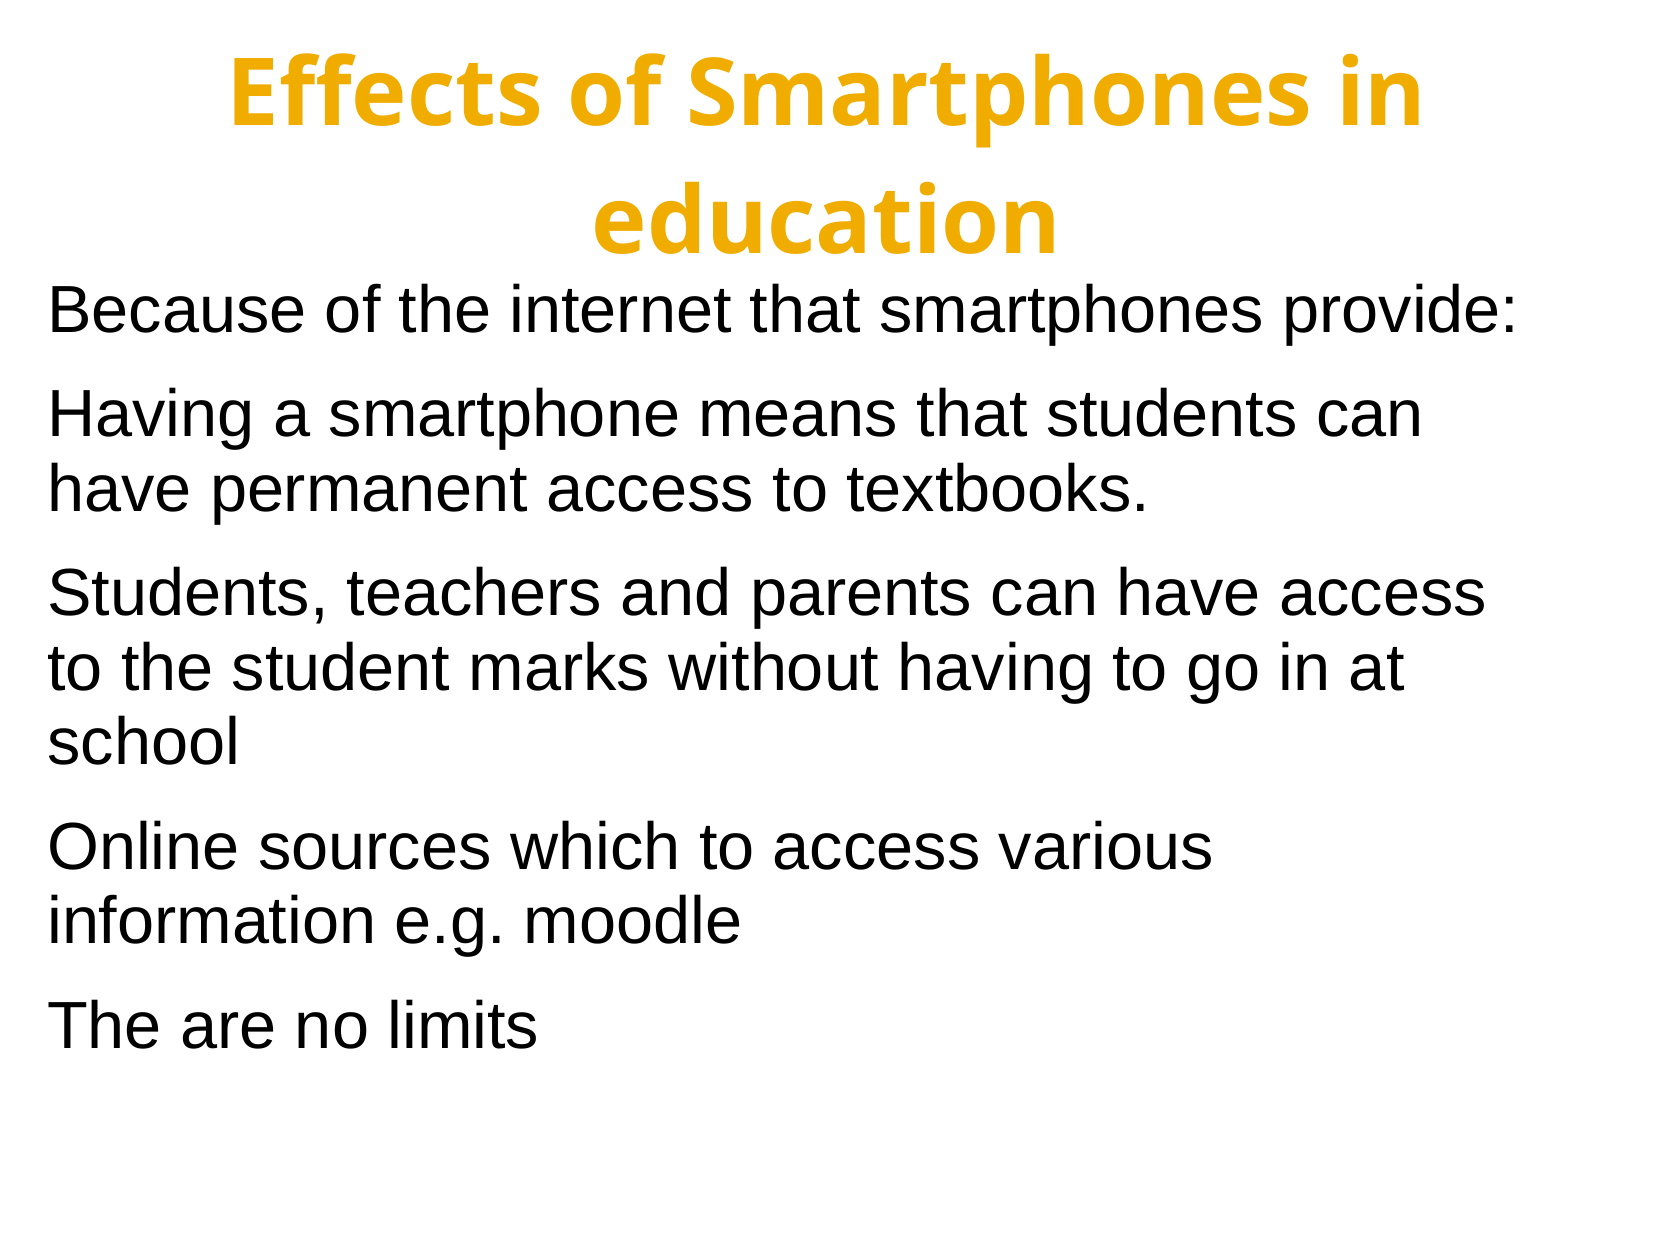

# Effects of Smartphones in education
Because of the internet that smartphones provide:
Having a smartphone means that students can have permanent access to textbooks.
Students, teachers and parents can have access to the student marks without having to go in at school
Online sources which to access various information e.g. moodle
The are no limits